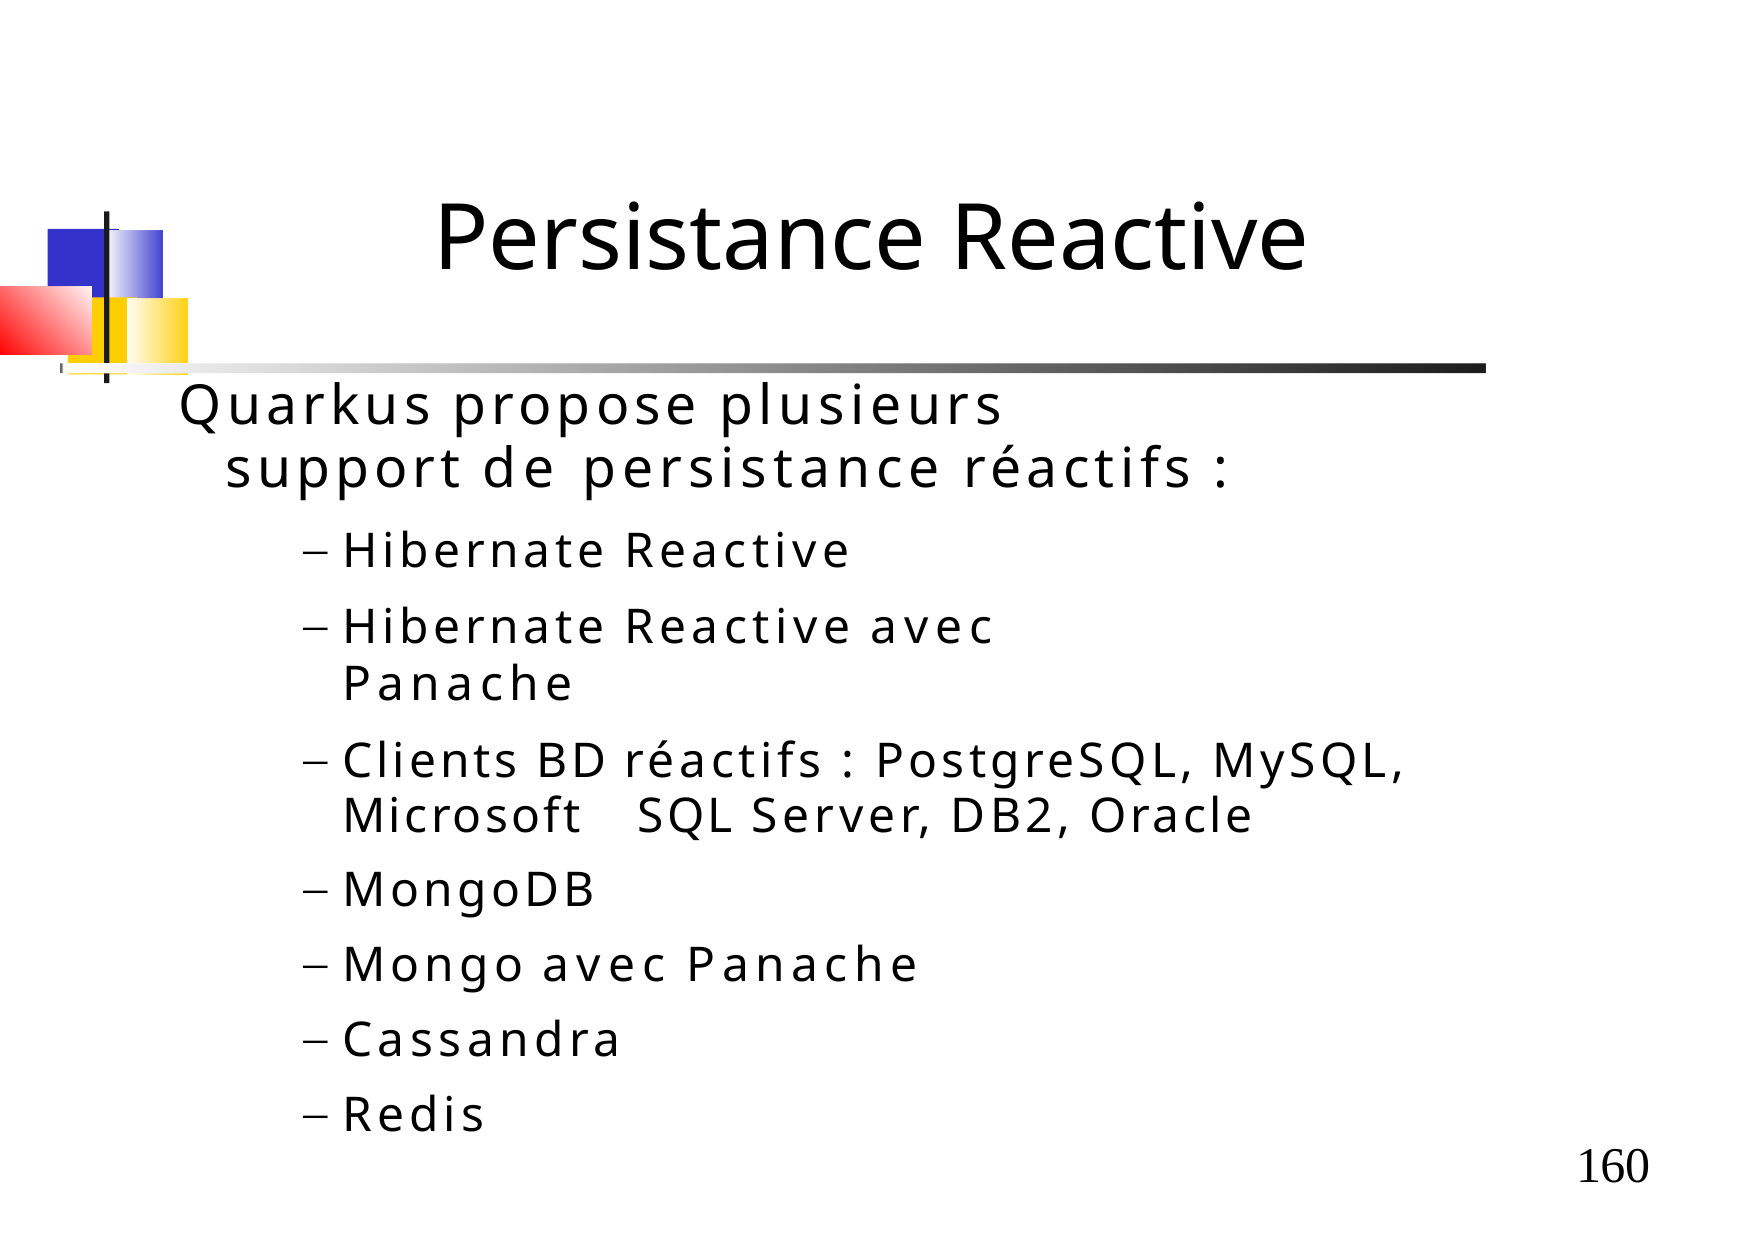

# Persistance Reactive
Quarkus propose plusieurs support de persistance réactifs :
Hibernate Reactive
Hibernate Reactive avec Panache
Clients BD réactifs : PostgreSQL, MySQL, Microsoft 	SQL Server, DB2, Oracle
MongoDB
Mongo avec Panache
Cassandra
Redis
160